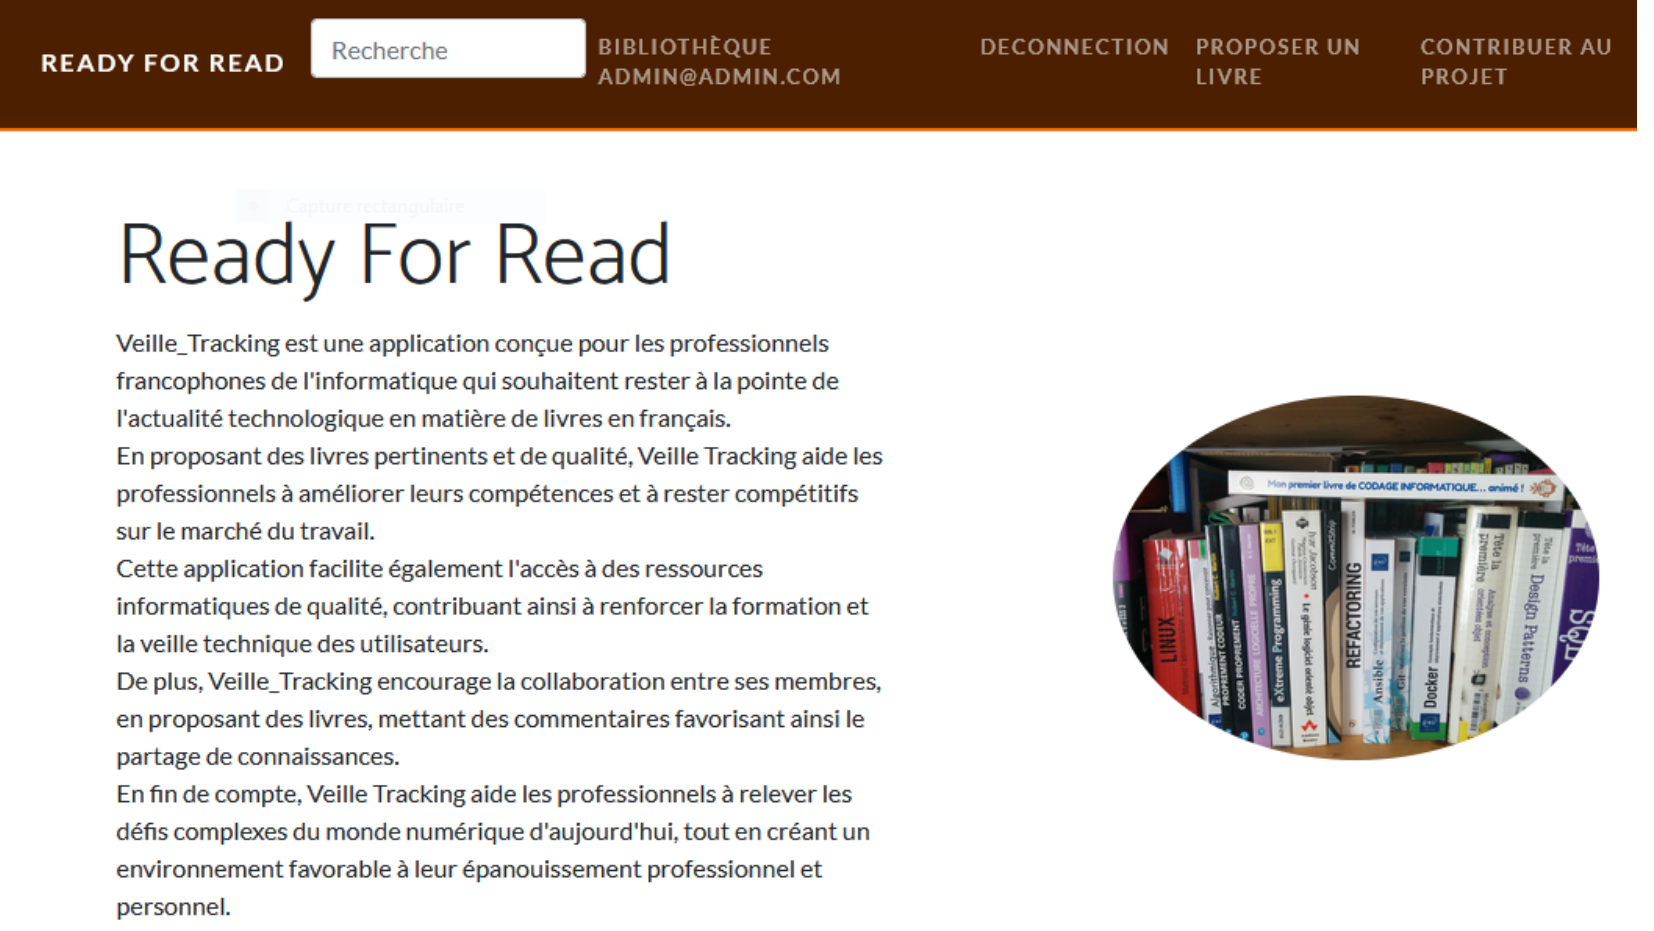

# Contexte
Réalisation d’une application web de tracking de lecture de livres informatiques francophones.